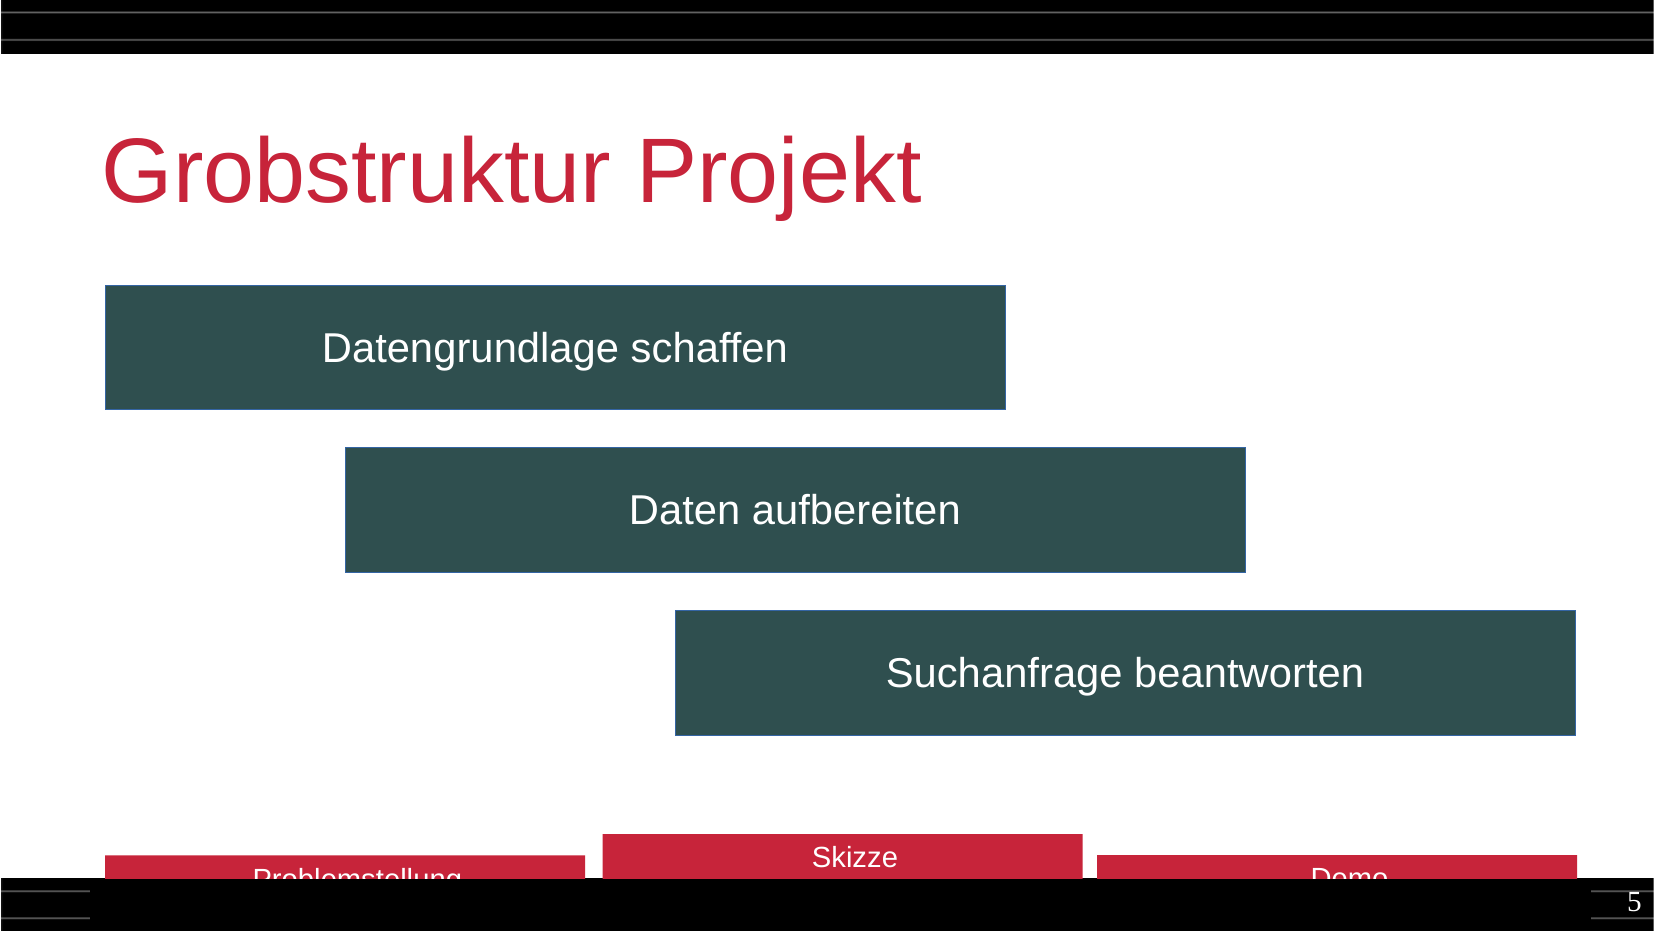

# Grobstruktur Projekt
Datengrundlage schaffen
Daten aufbereiten
Suchanfrage beantworten
 Skizze
 Demo
 Problemstellung